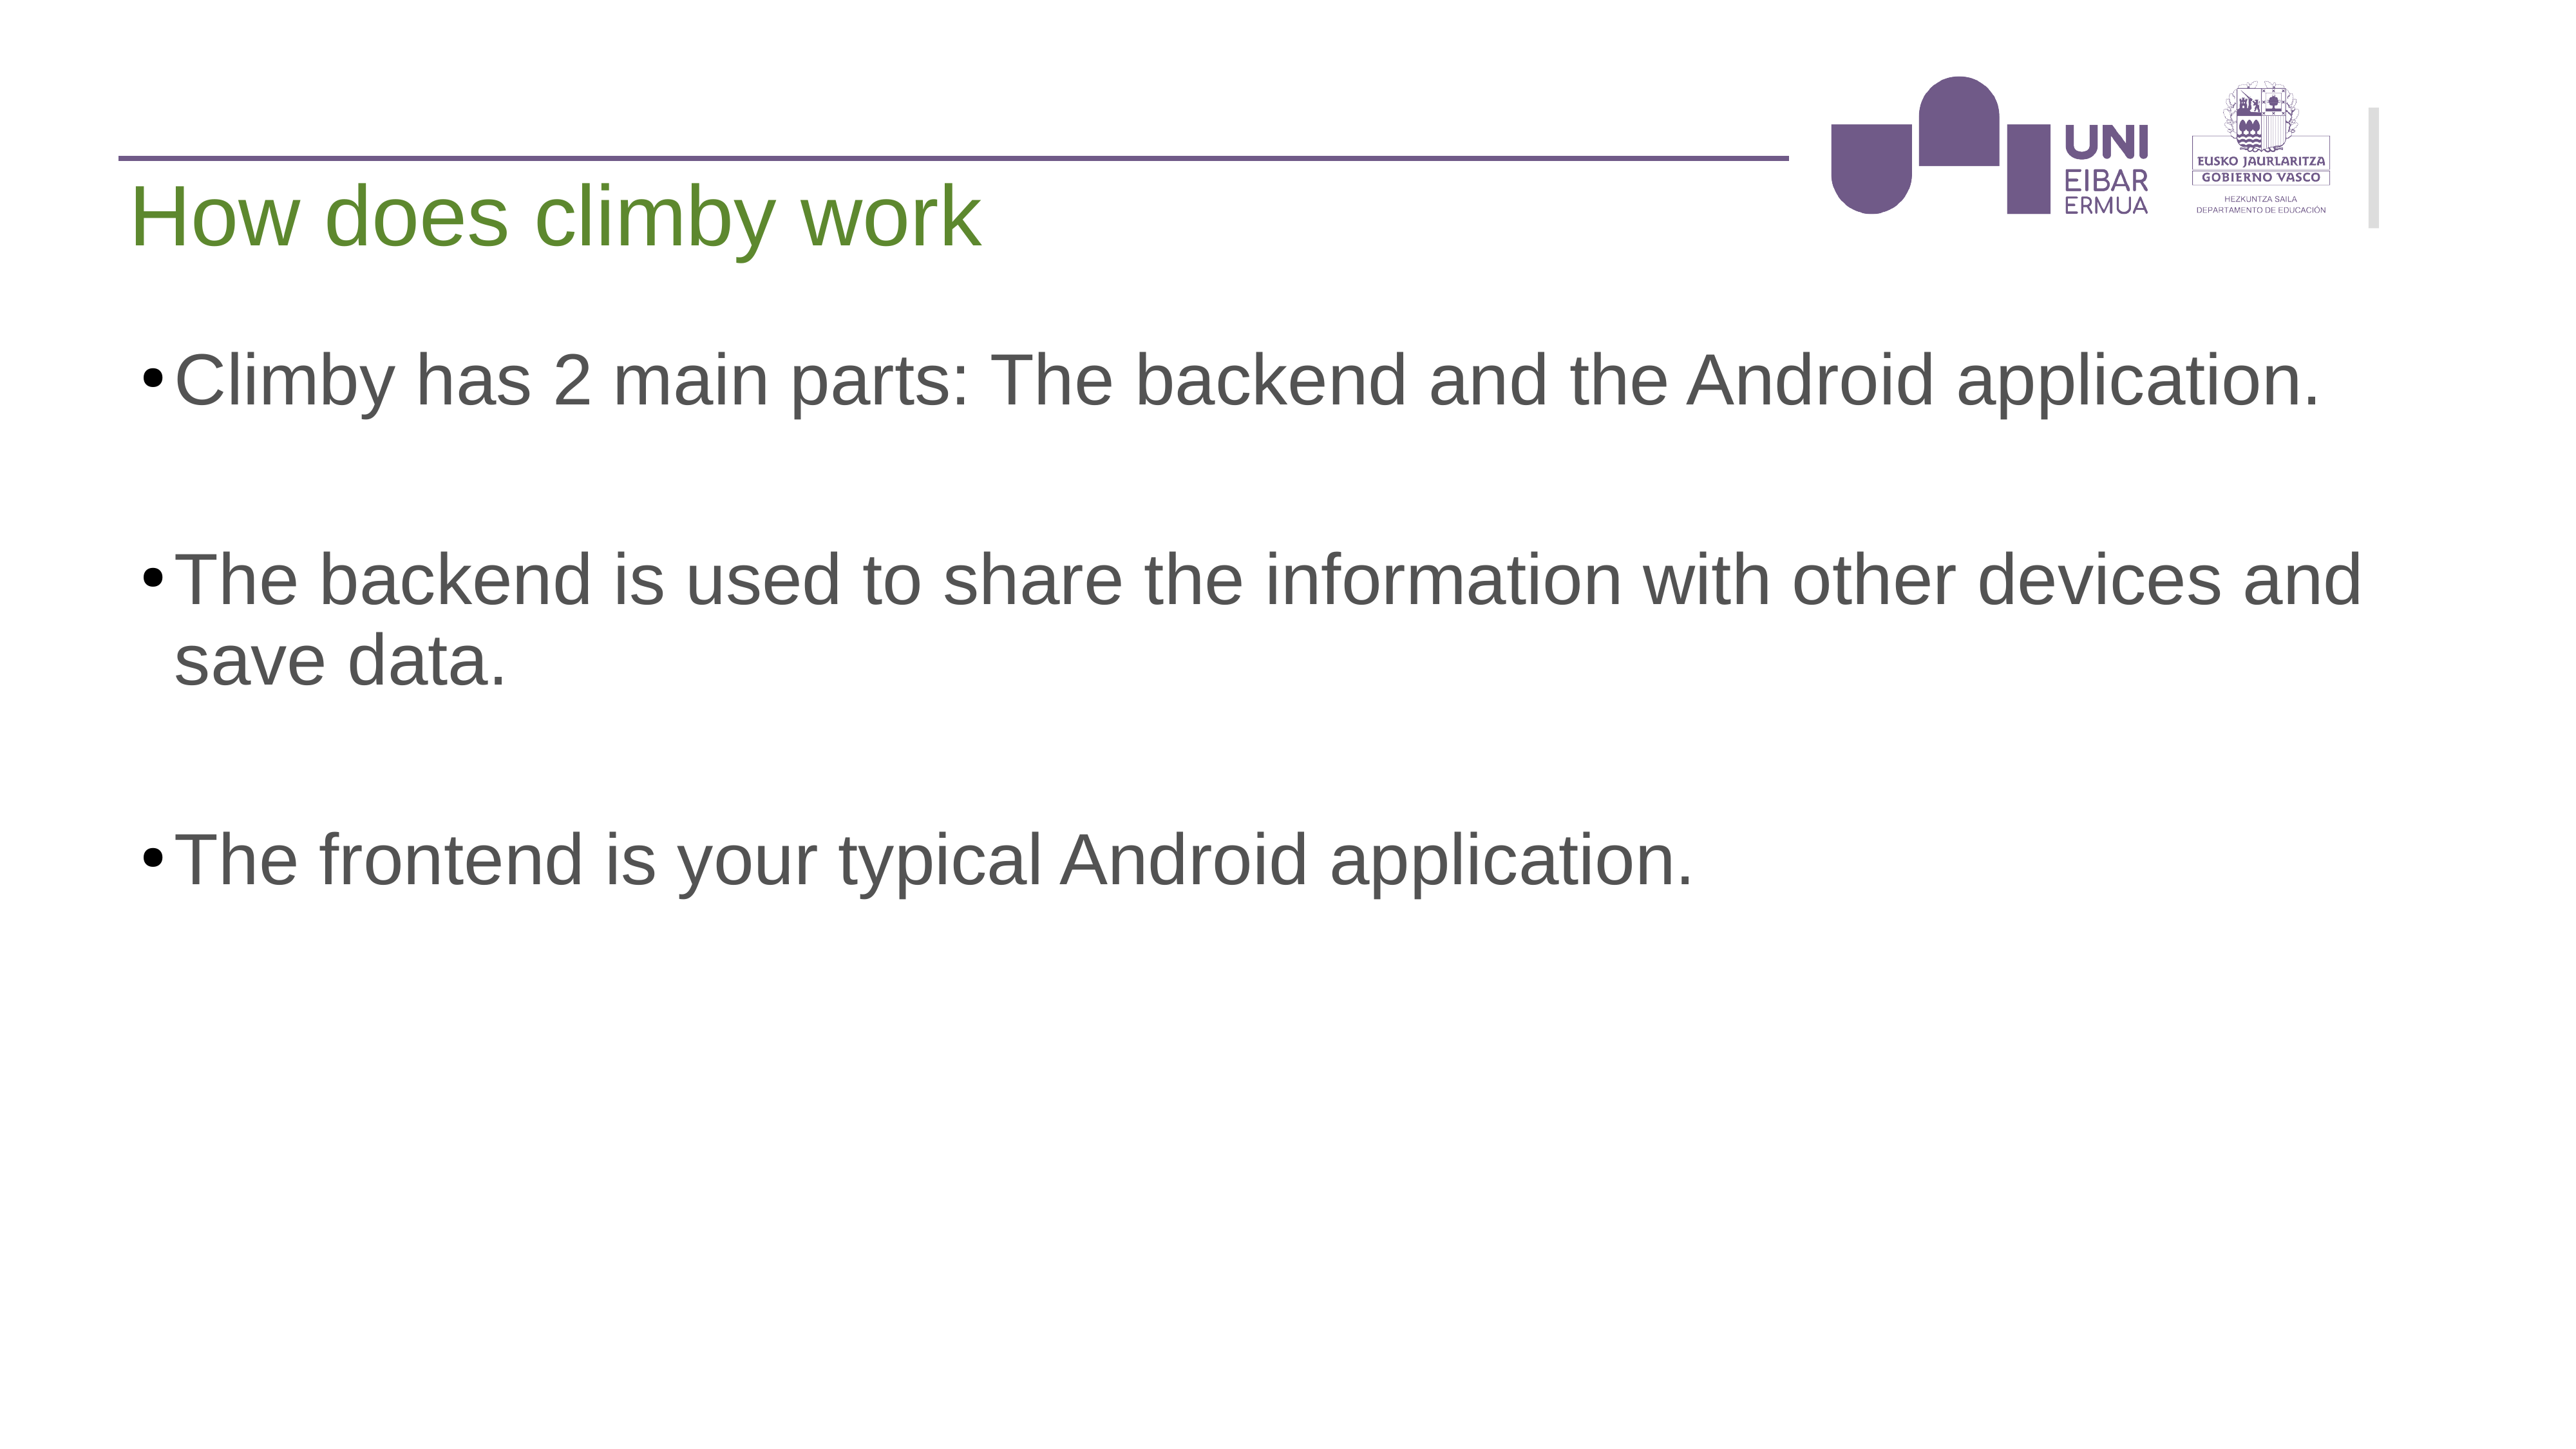

# How does climby work
Climby has 2 main parts: The backend and the Android application.
The backend is used to share the information with other devices and save data.
The frontend is your typical Android application.